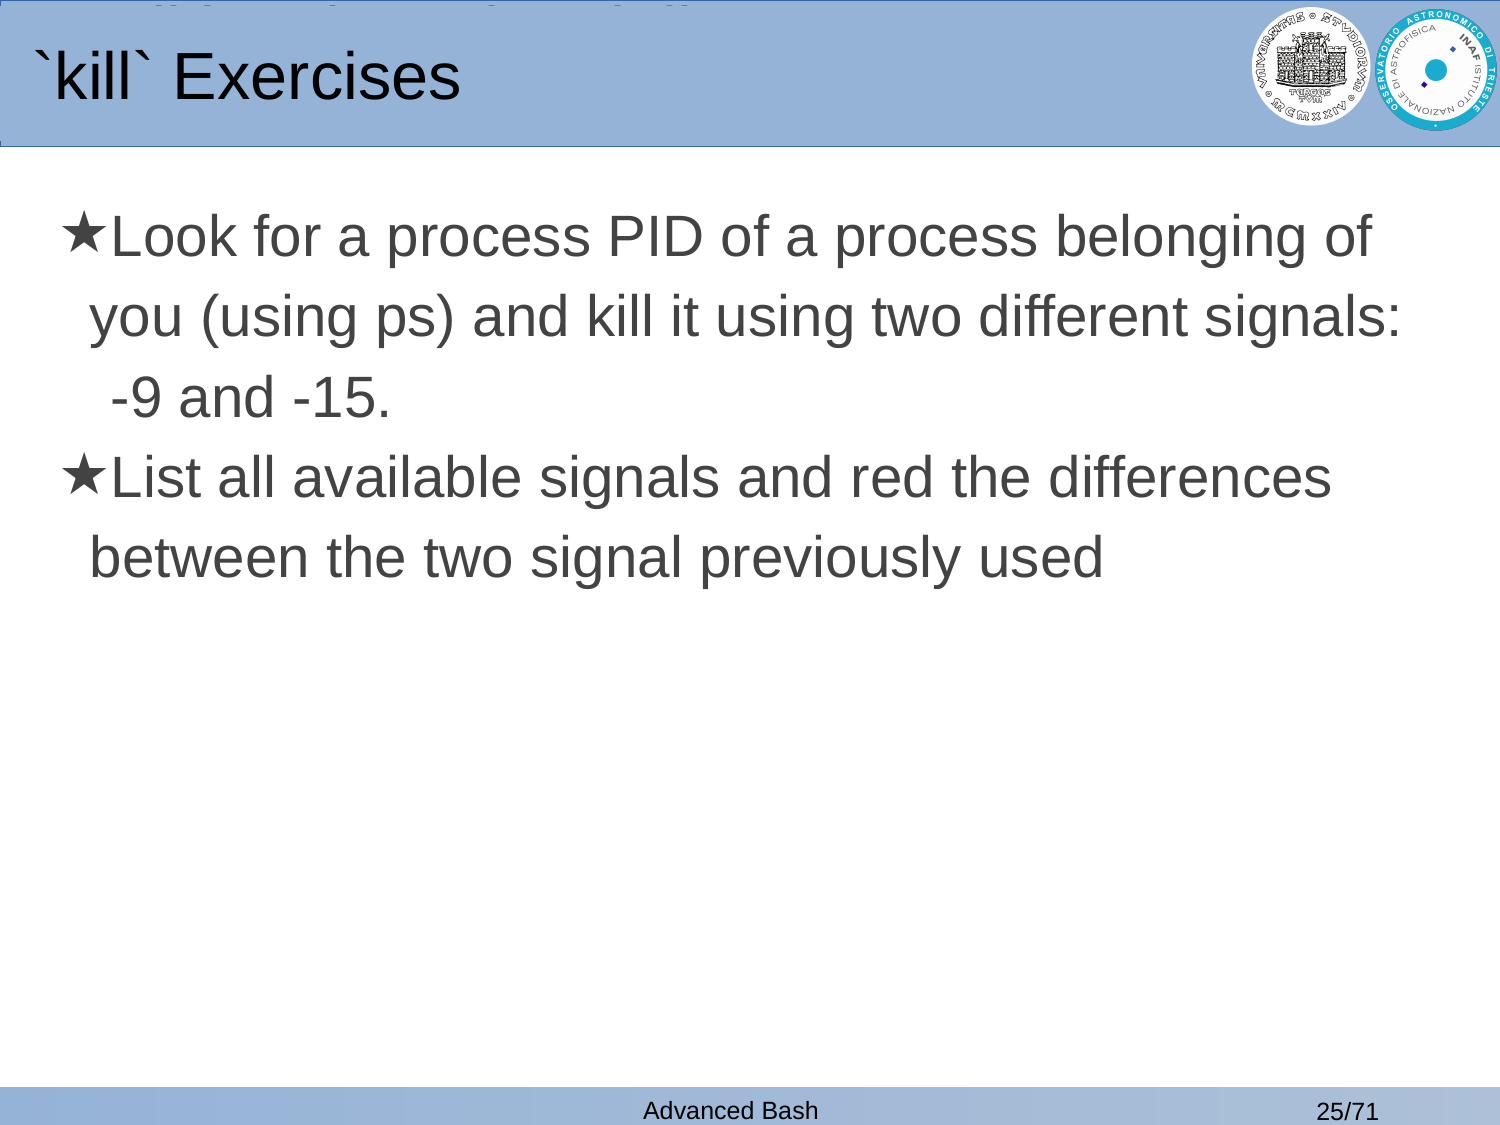

# Traditional service delivery
`kill` Exercises
Look for a process PID of a process belonging of you (using ps) and kill it using two different signals:
-9 and -15.
List all available signals and red the differences between the two signal previously used